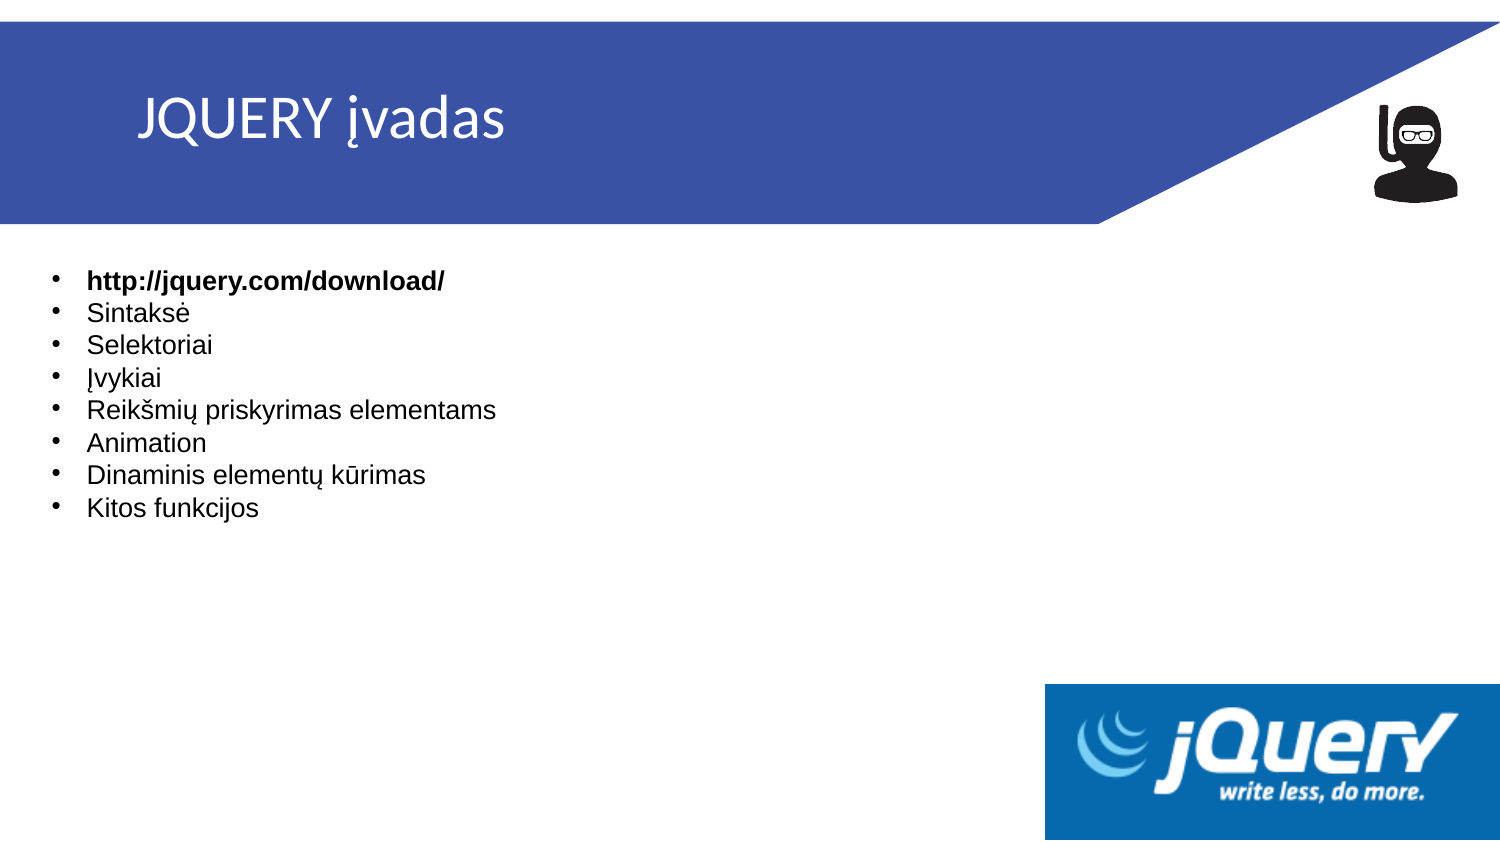

# JQUERY įvadas
http://jquery.com/download/
Sintaksė
Selektoriai
Įvykiai
Reikšmių priskyrimas elementams
Animation
Dinaminis elementų kūrimas
Kitos funkcijos